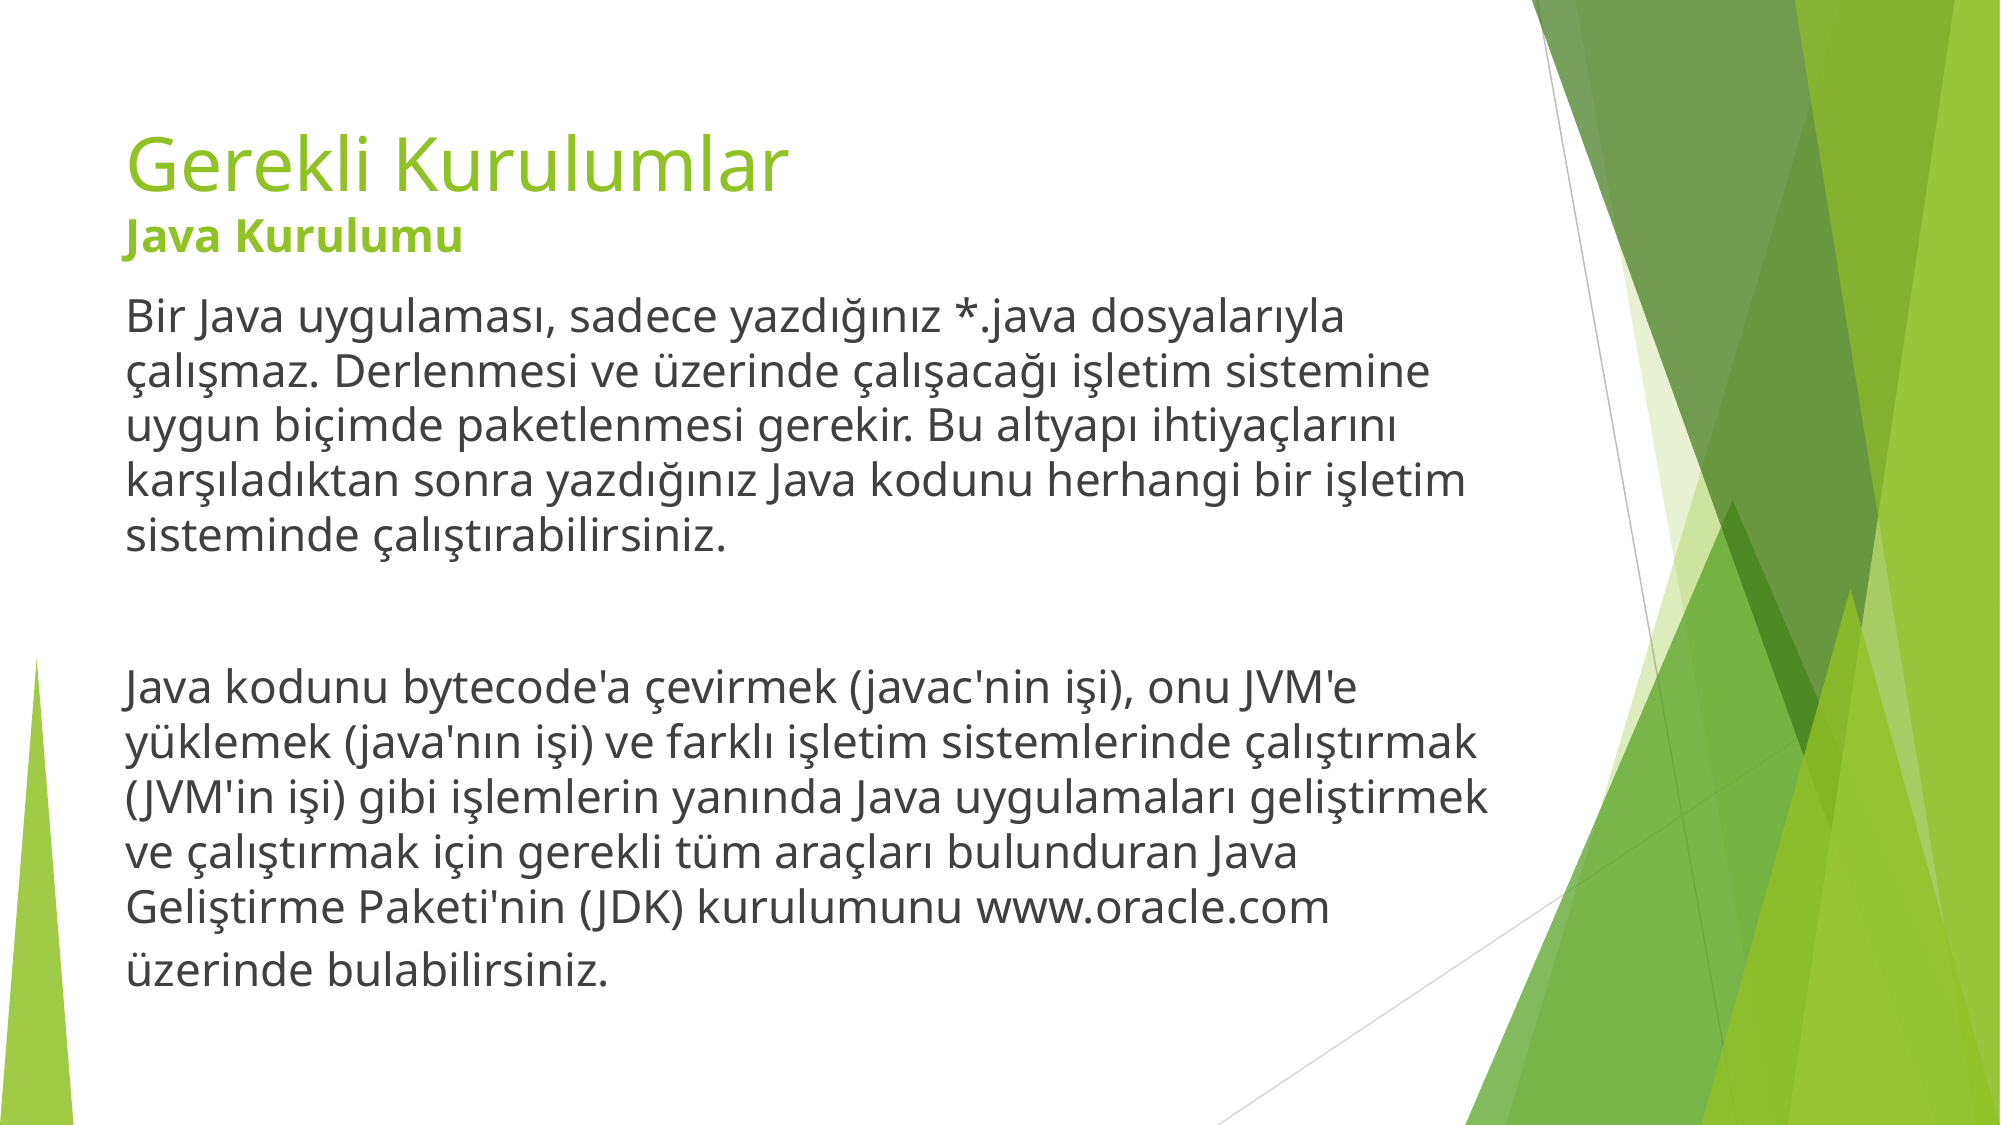

# Gerekli Kurulumlar Java Kurulumu
Bir Java uygulaması, sadece yazdığınız *.java dosyalarıyla çalışmaz. Derlenmesi ve üzerinde çalışacağı işletim sistemine uygun biçimde paketlenmesi gerekir. Bu altyapı ihtiyaçlarını karşıladıktan sonra yazdığınız Java kodunu herhangi bir işletim sisteminde çalıştırabilirsiniz.
Java kodunu bytecode'a çevirmek (javac'nin işi), onu JVM'e yüklemek (java'nın işi) ve farklı işletim sistemlerinde çalıştırmak (JVM'in işi) gibi işlemlerin yanında Java uygulamaları geliştirmek ve çalıştırmak için gerekli tüm araçları bulunduran Java Geliştirme Paketi'nin (JDK) kurulumunu www.oracle.com üzerinde bulabilirsiniz.